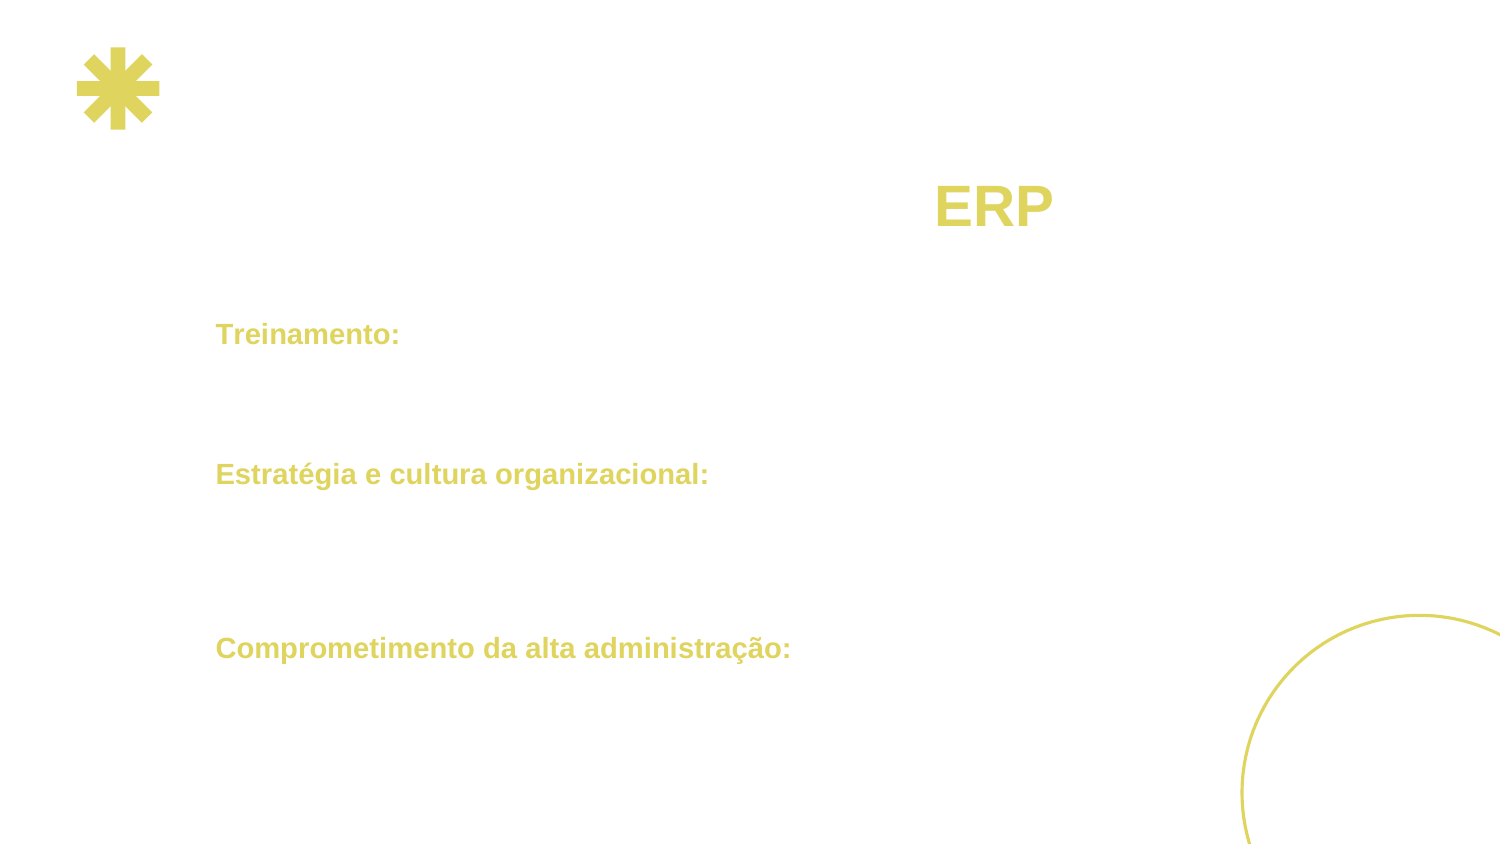

# FATORES CRÍTICOS PARA O SUCESSO DA IMPLEMENTAÇÃO DO ERP
Treinamento:
É essencial capacitar os usuários por meio de treinamento especializado com profissionais ou consultores de TI.
Estratégia e cultura organizacional:
A implementação de um ERP sem alinhar a estratégia e cultura organizacional pode dificultar seu sucesso, pois a cultura influencia a aceitação ou resistência dos colaboradores à automação.
Comprometimento da alta administração:
A implementação de mudanças organizacionais pode gerar conflitos e insegurança, tornando essencial o comprometimento da alta administração para o sucesso do ERP.